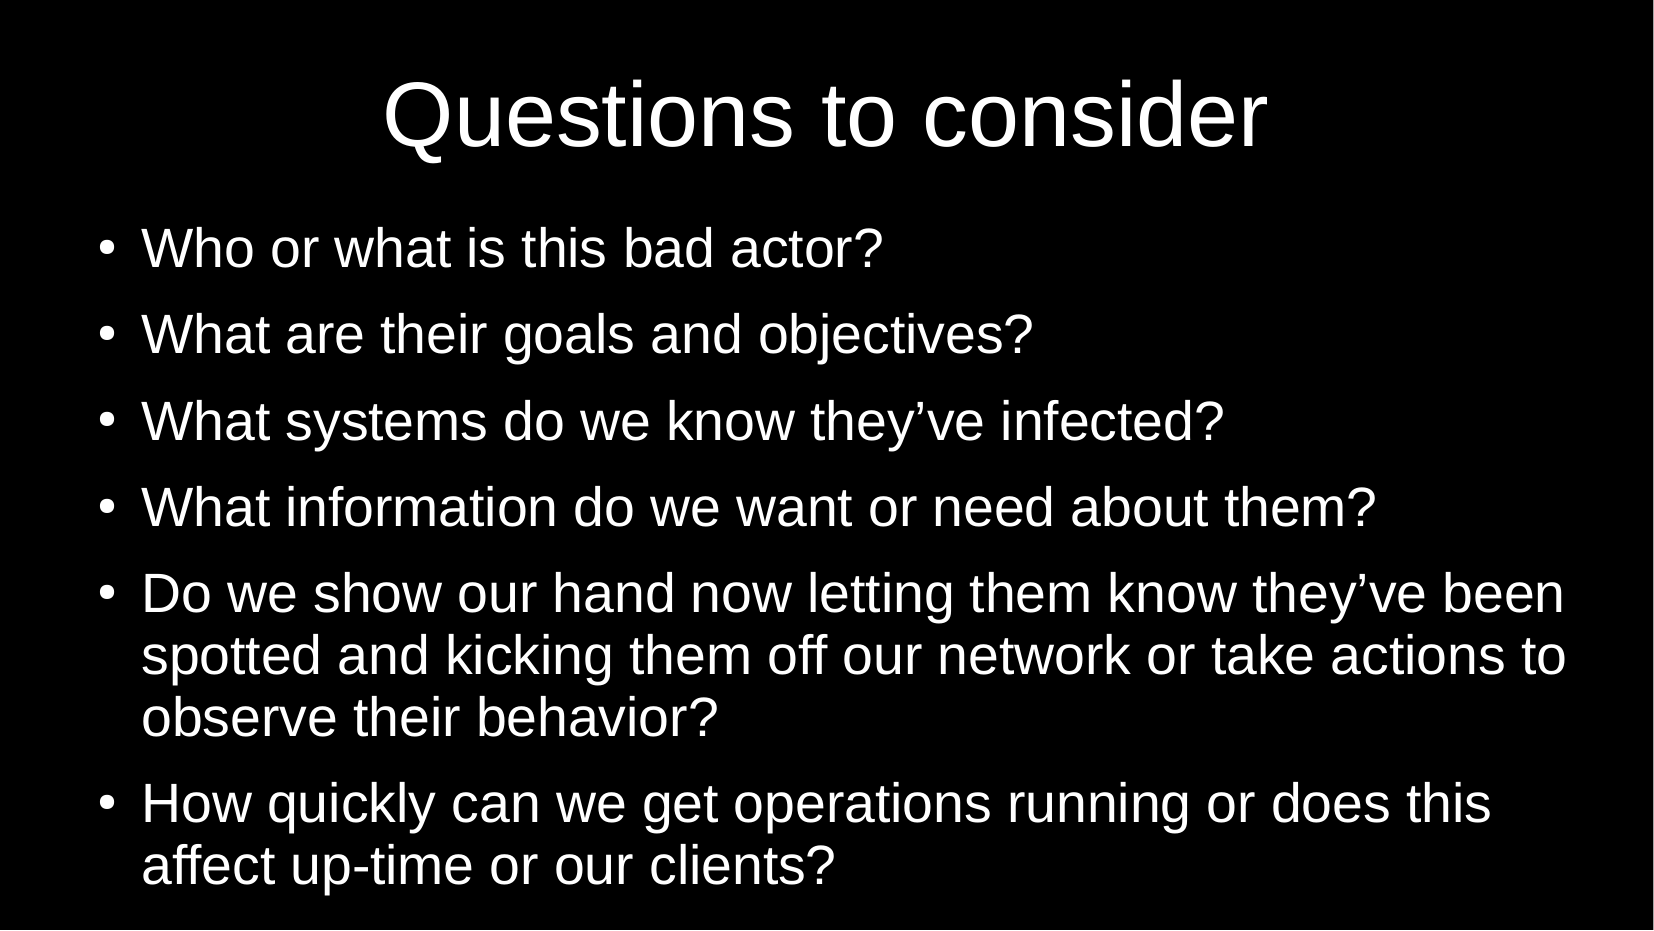

# Questions to consider
Who or what is this bad actor?
What are their goals and objectives?
What systems do we know they’ve infected?
What information do we want or need about them?
Do we show our hand now letting them know they’ve been spotted and kicking them off our network or take actions to observe their behavior?
How quickly can we get operations running or does this affect up-time or our clients?